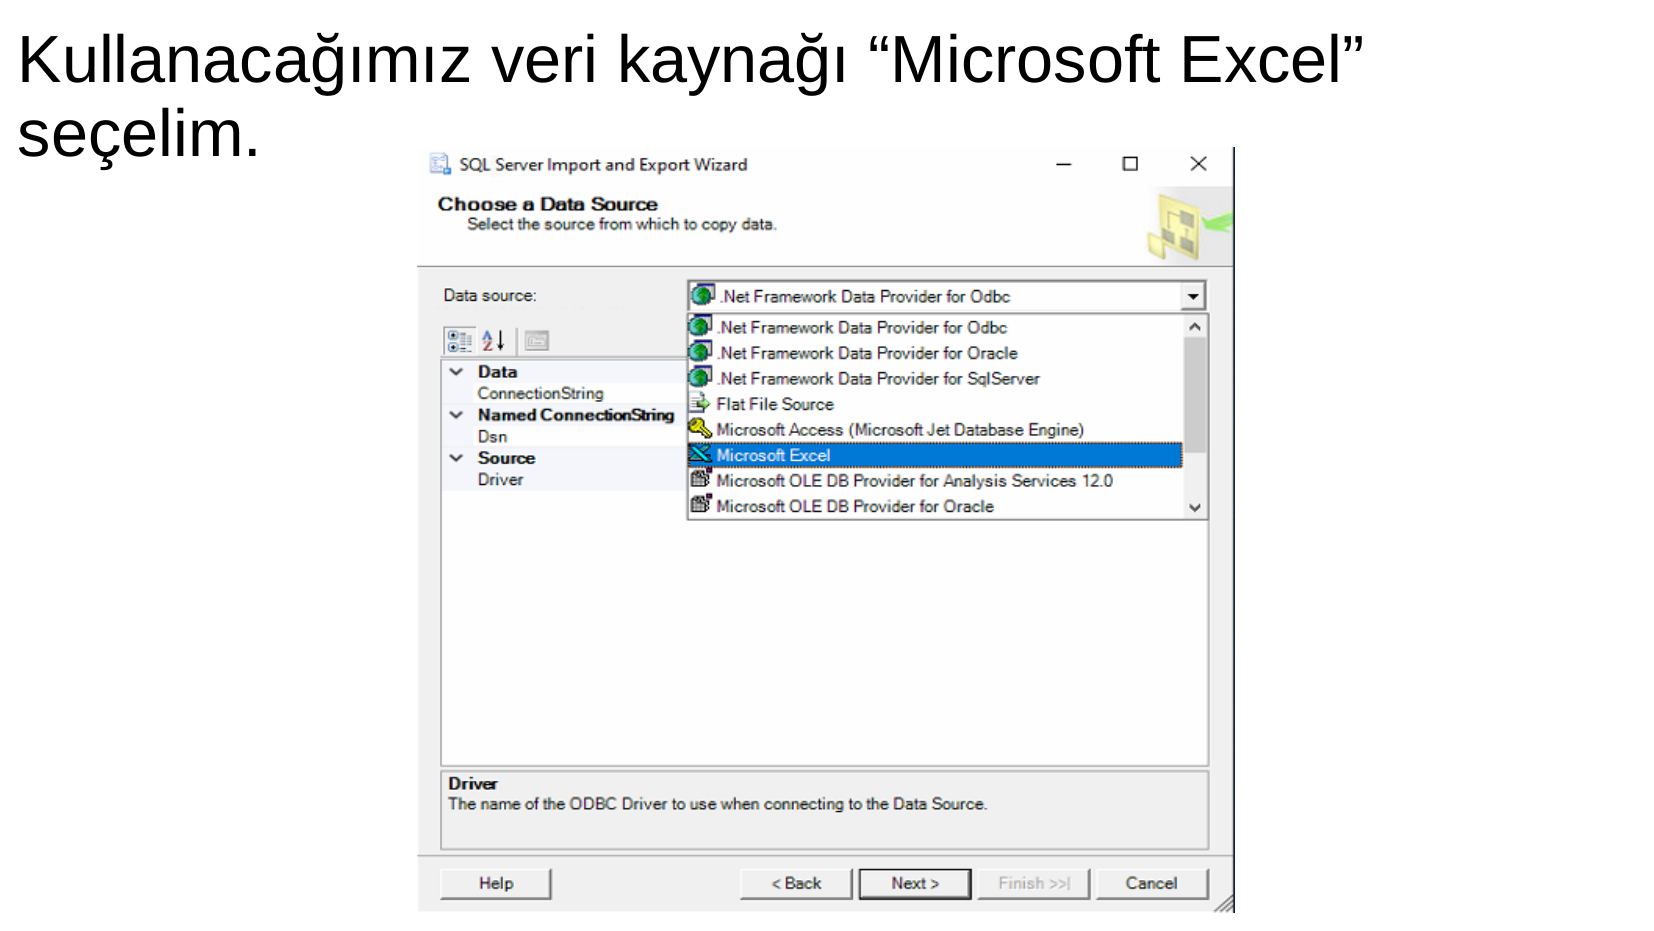

Kullanacağımız veri kaynağı “Microsoft Excel” seçelim.
#